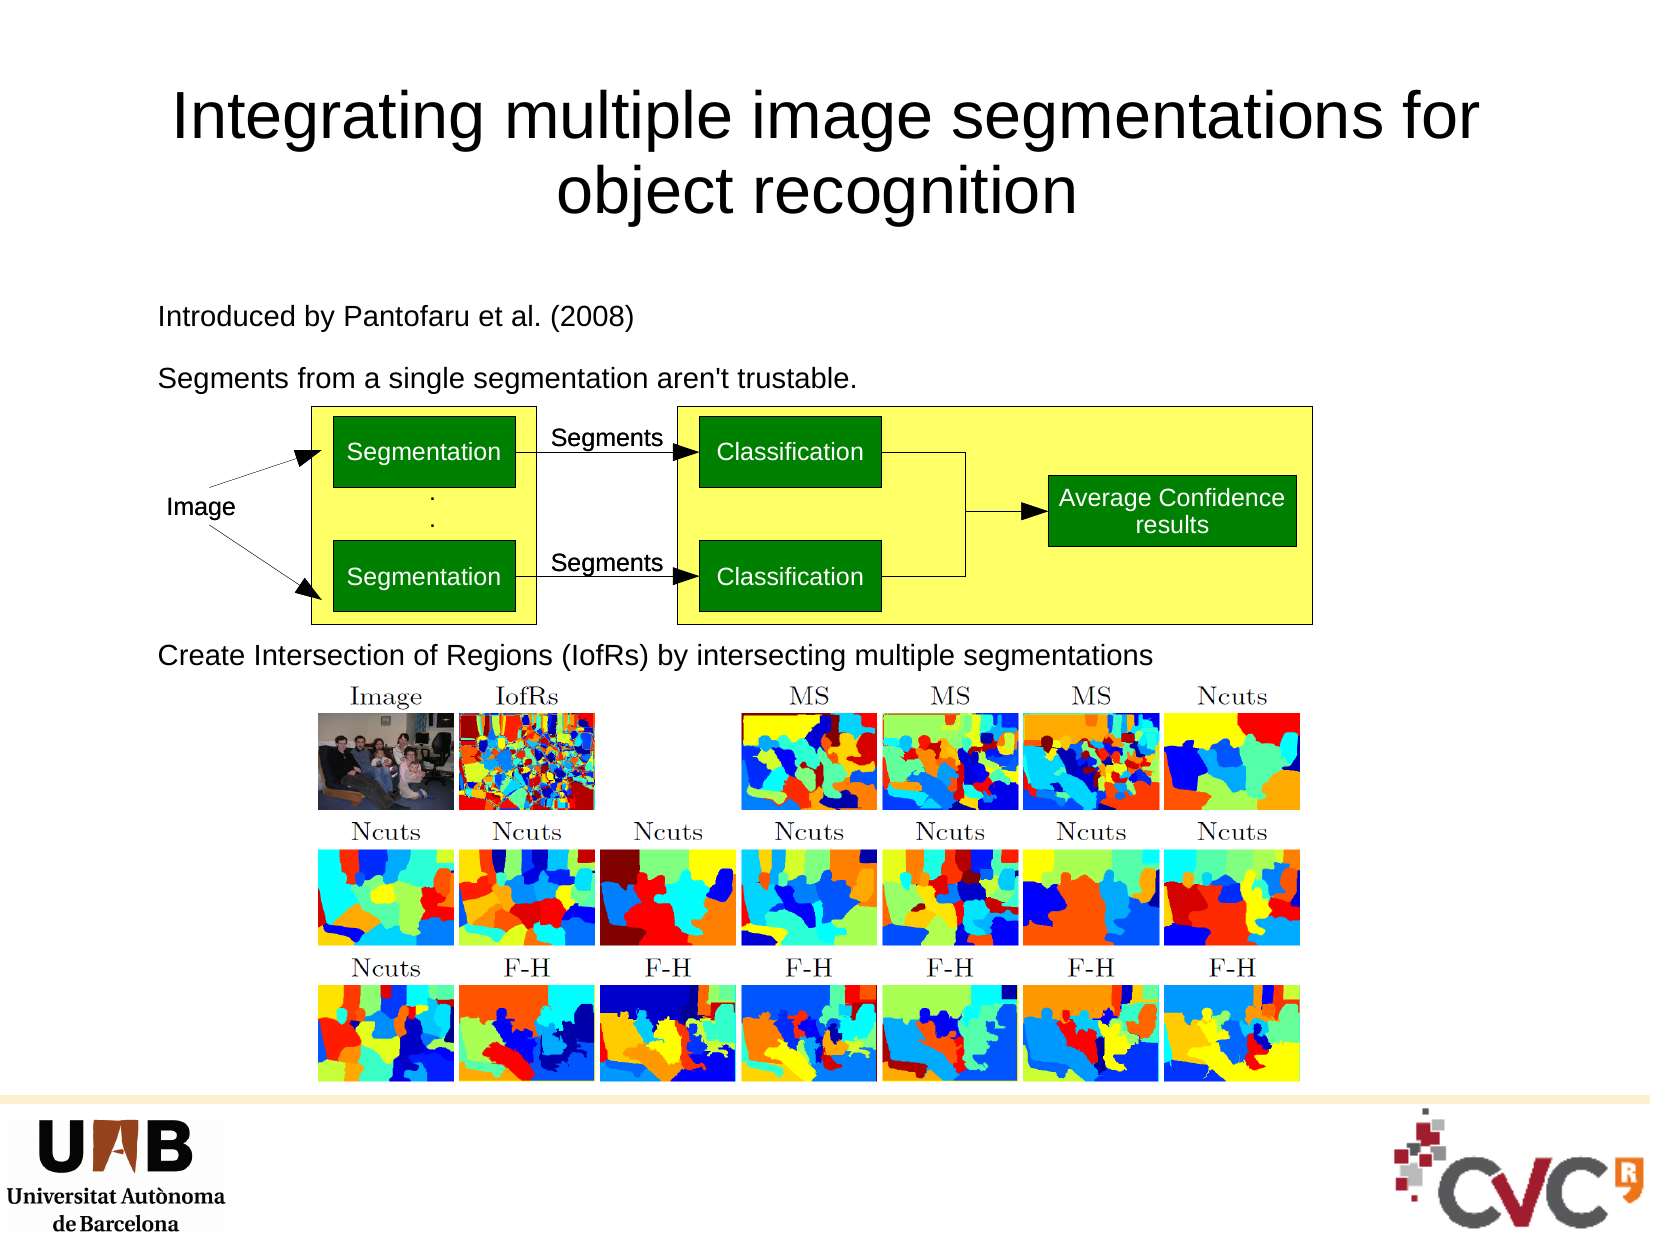

# Integrating multiple image segmentations for object recognition
Introduced by Pantofaru et al. (2008)
Segments from a single segmentation aren't trustable.
Create Intersection of Regions (IofRs) by intersecting multiple segmentations
Segmentation
Segmentation
Classification
Classification
.
.
.
.
Average Confidence
results
Average Confidence
results
Image
Image
Classification
Classification
Segmentation
Segmentation